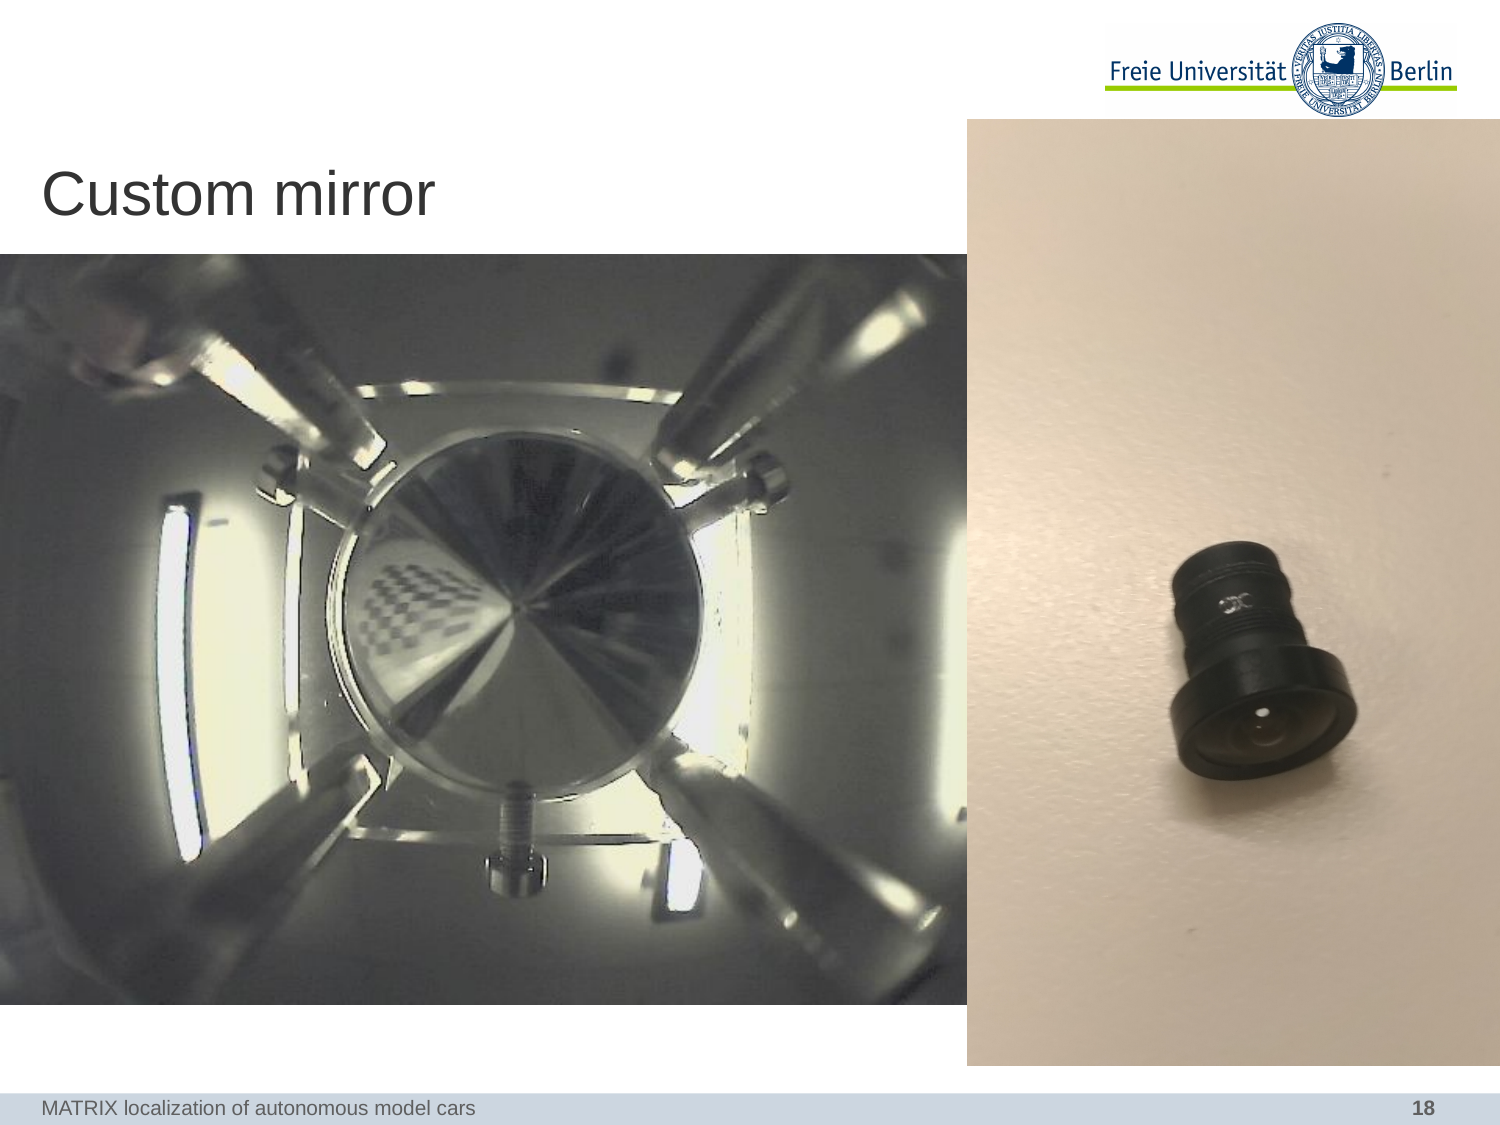

# Custom mirror
MATRIX localization of autonomous model cars